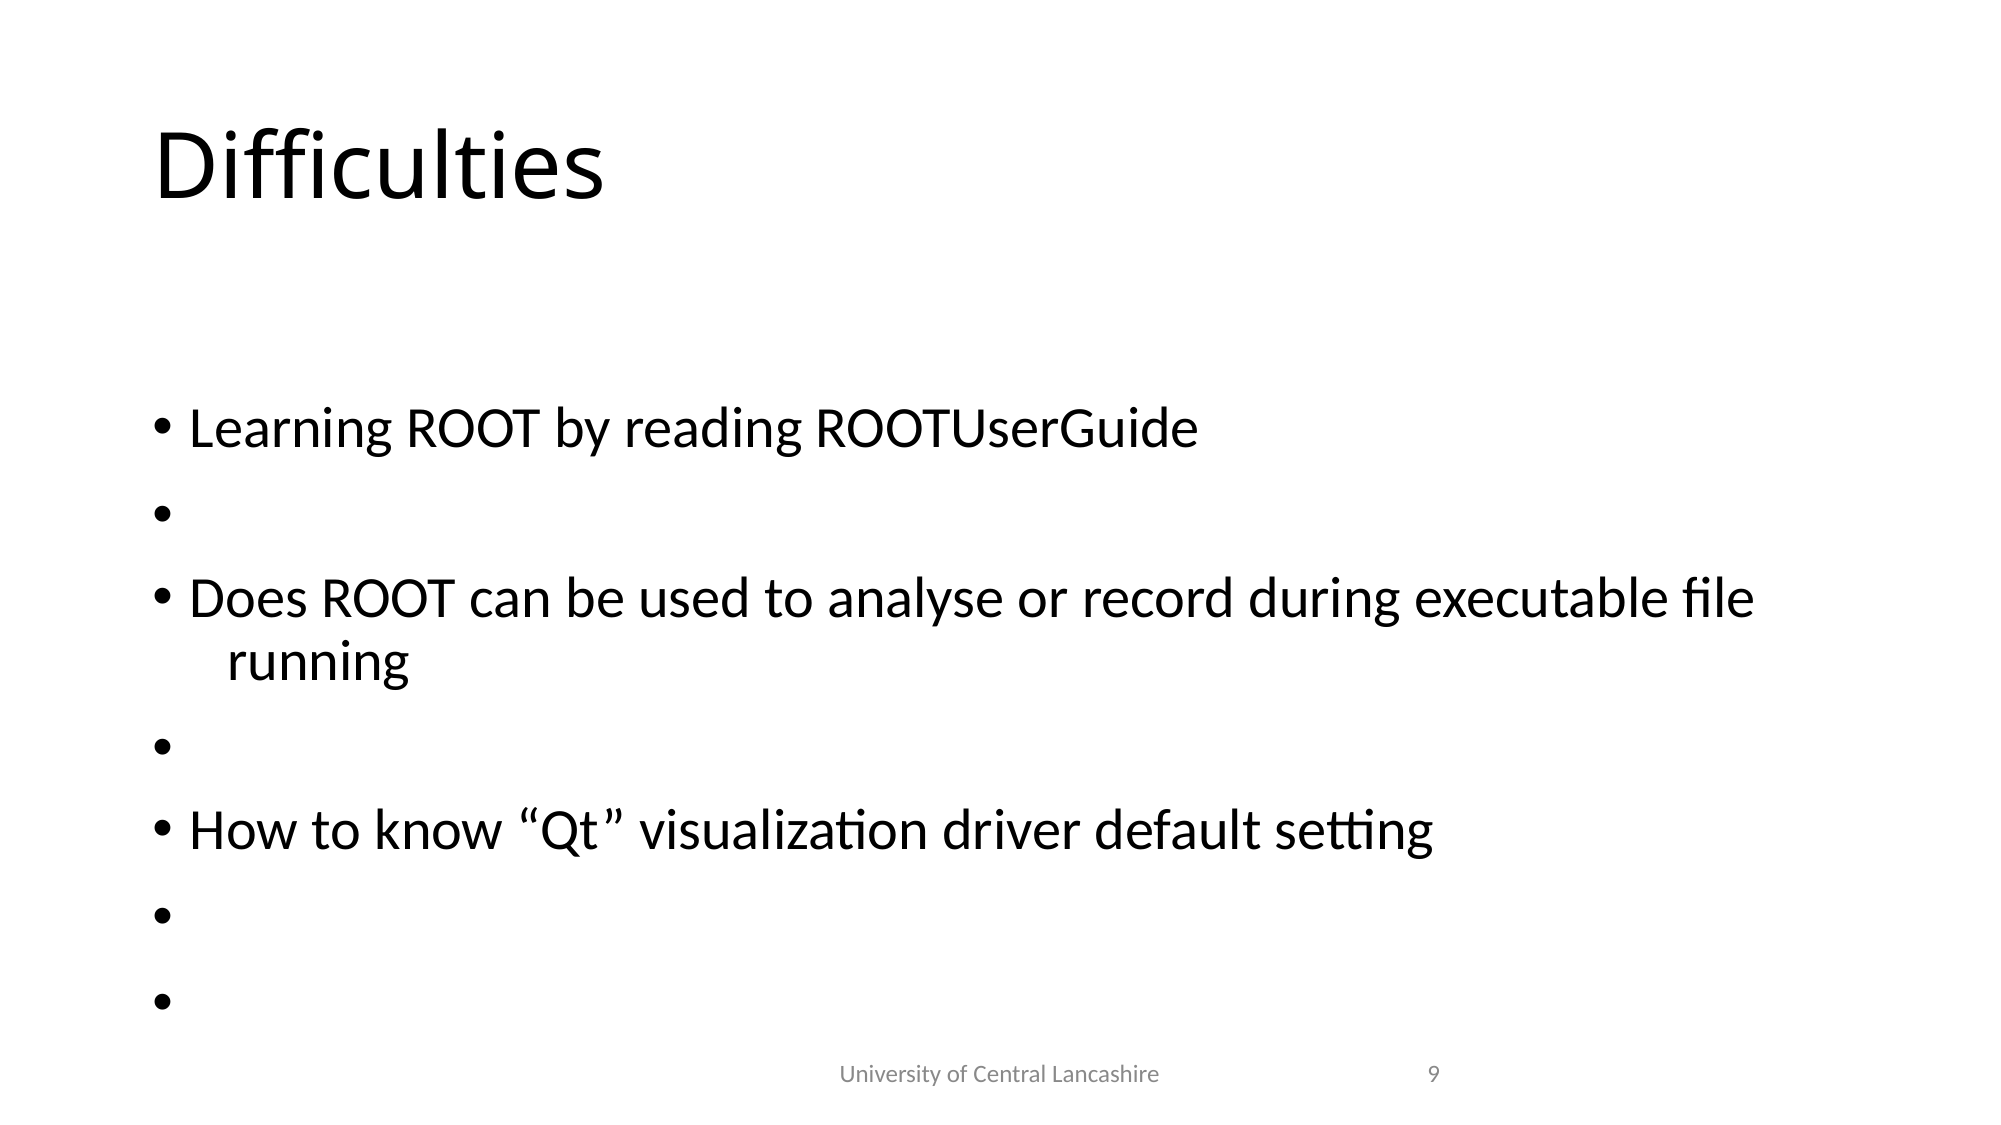

# Difficulties
Learning ROOT by reading ROOTUserGuide
Does ROOT can be used to analyse or record during executable file running
How to know “Qt” visualization driver default setting
University of Central Lancashire